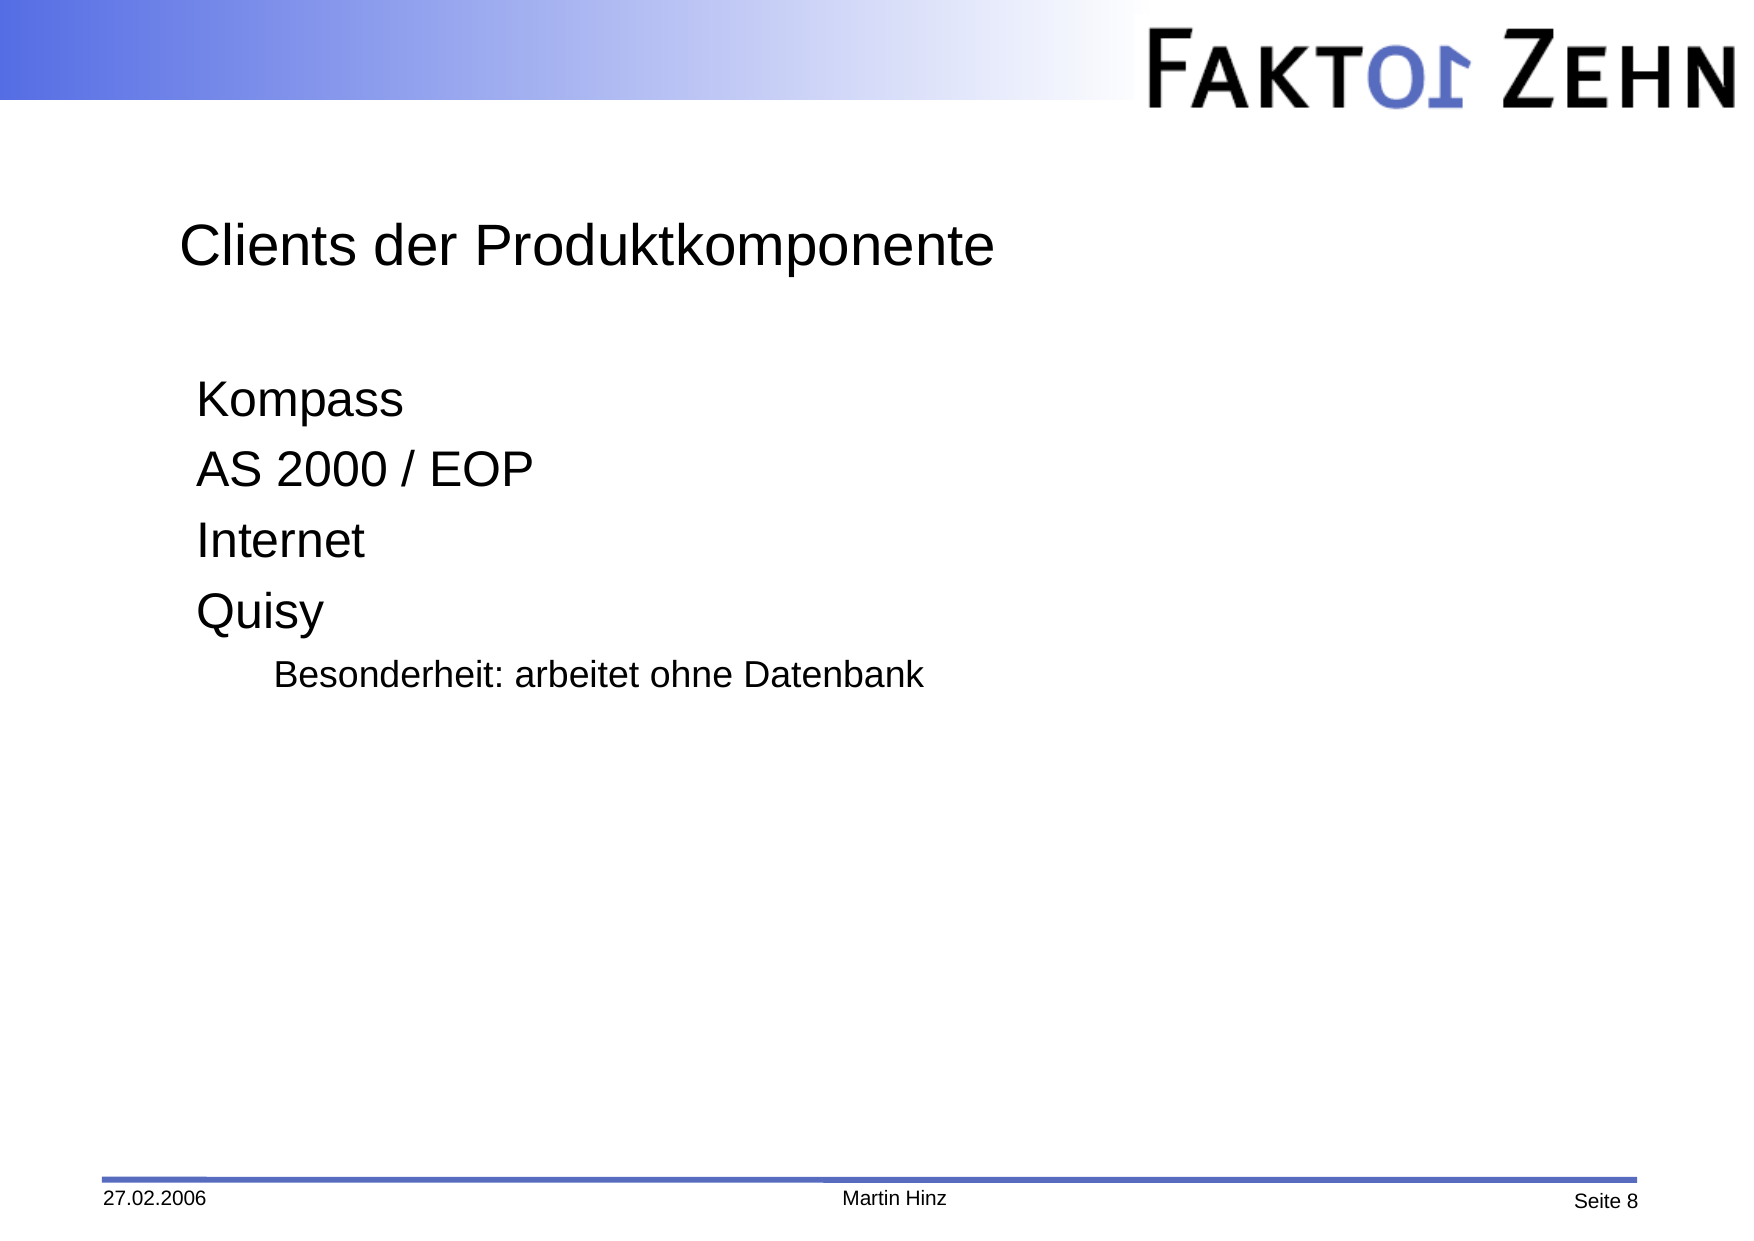

# Clients der Produktkomponente
Kompass
AS 2000 / EOP
Internet
Quisy
Besonderheit: arbeitet ohne Datenbank